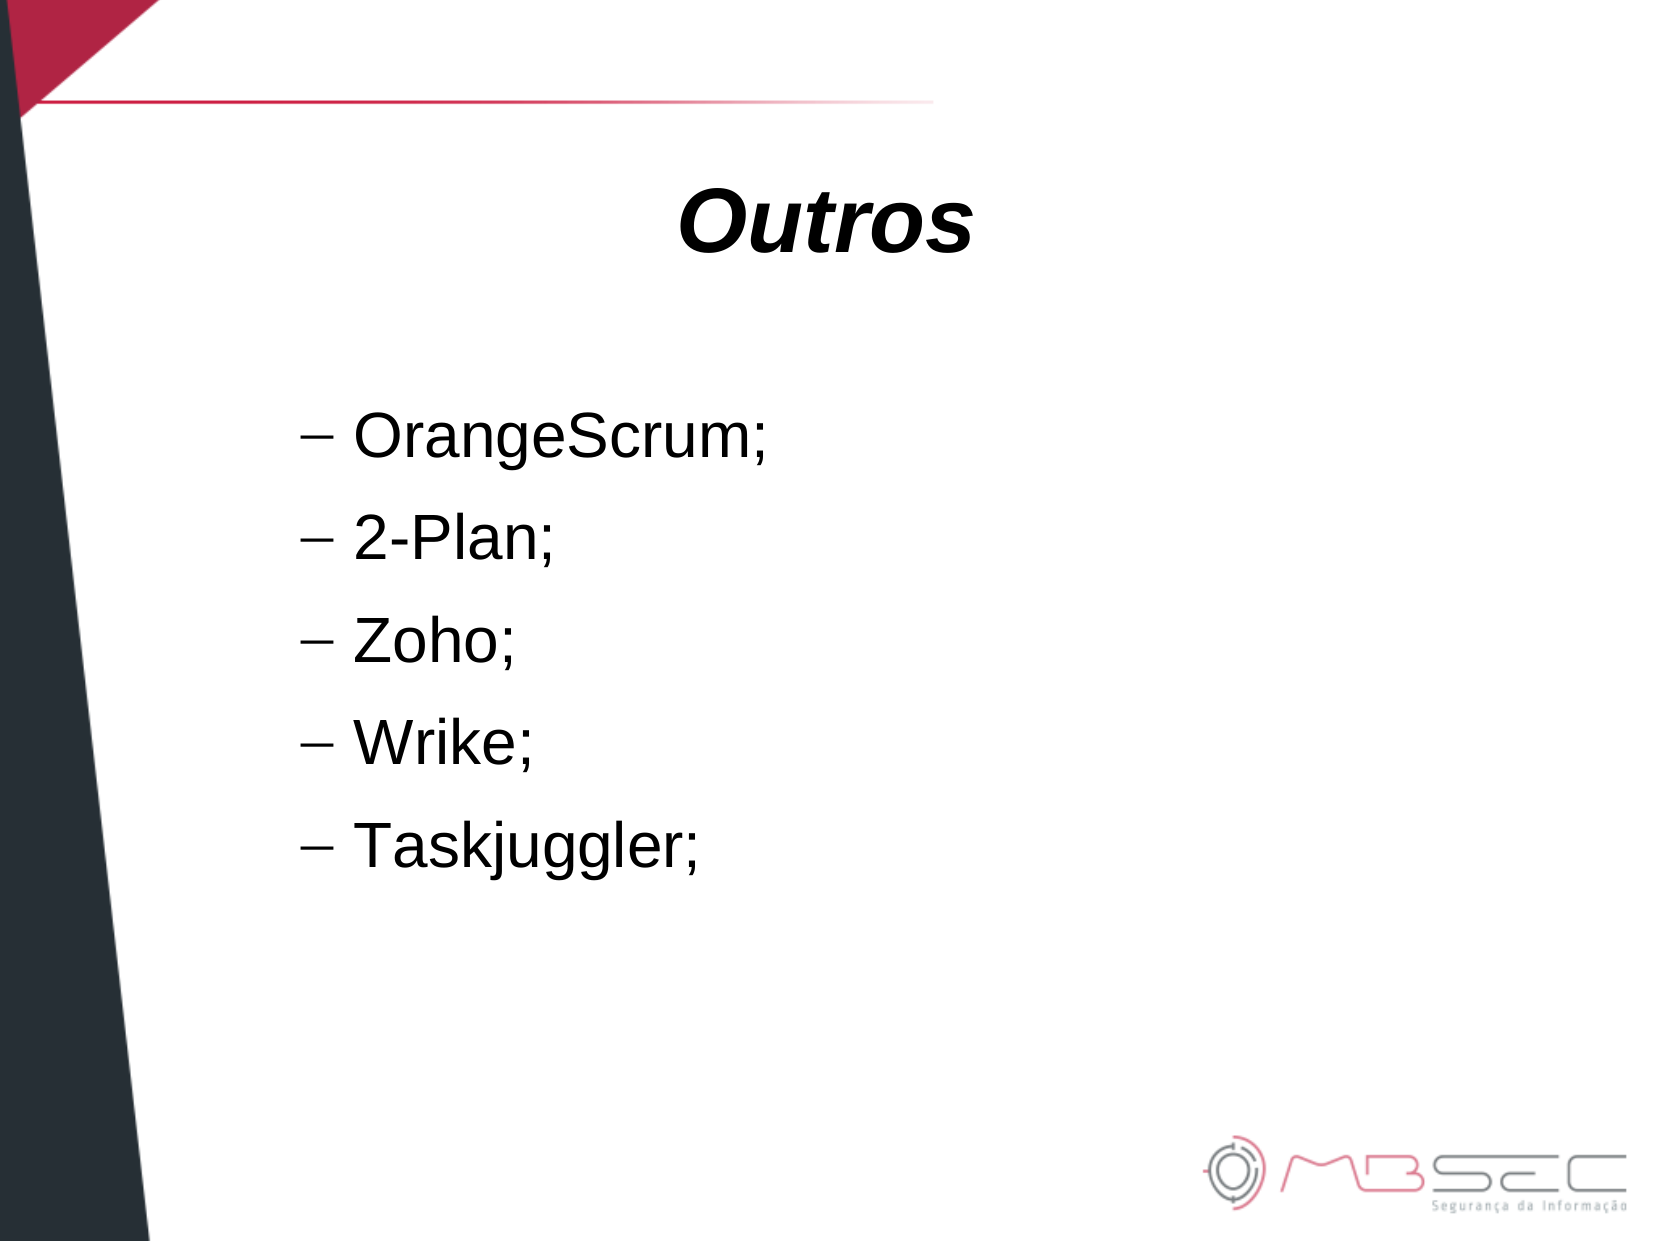

Outros
# OrangeScrum;
2-Plan;
Zoho;
Wrike;
Taskjuggler;